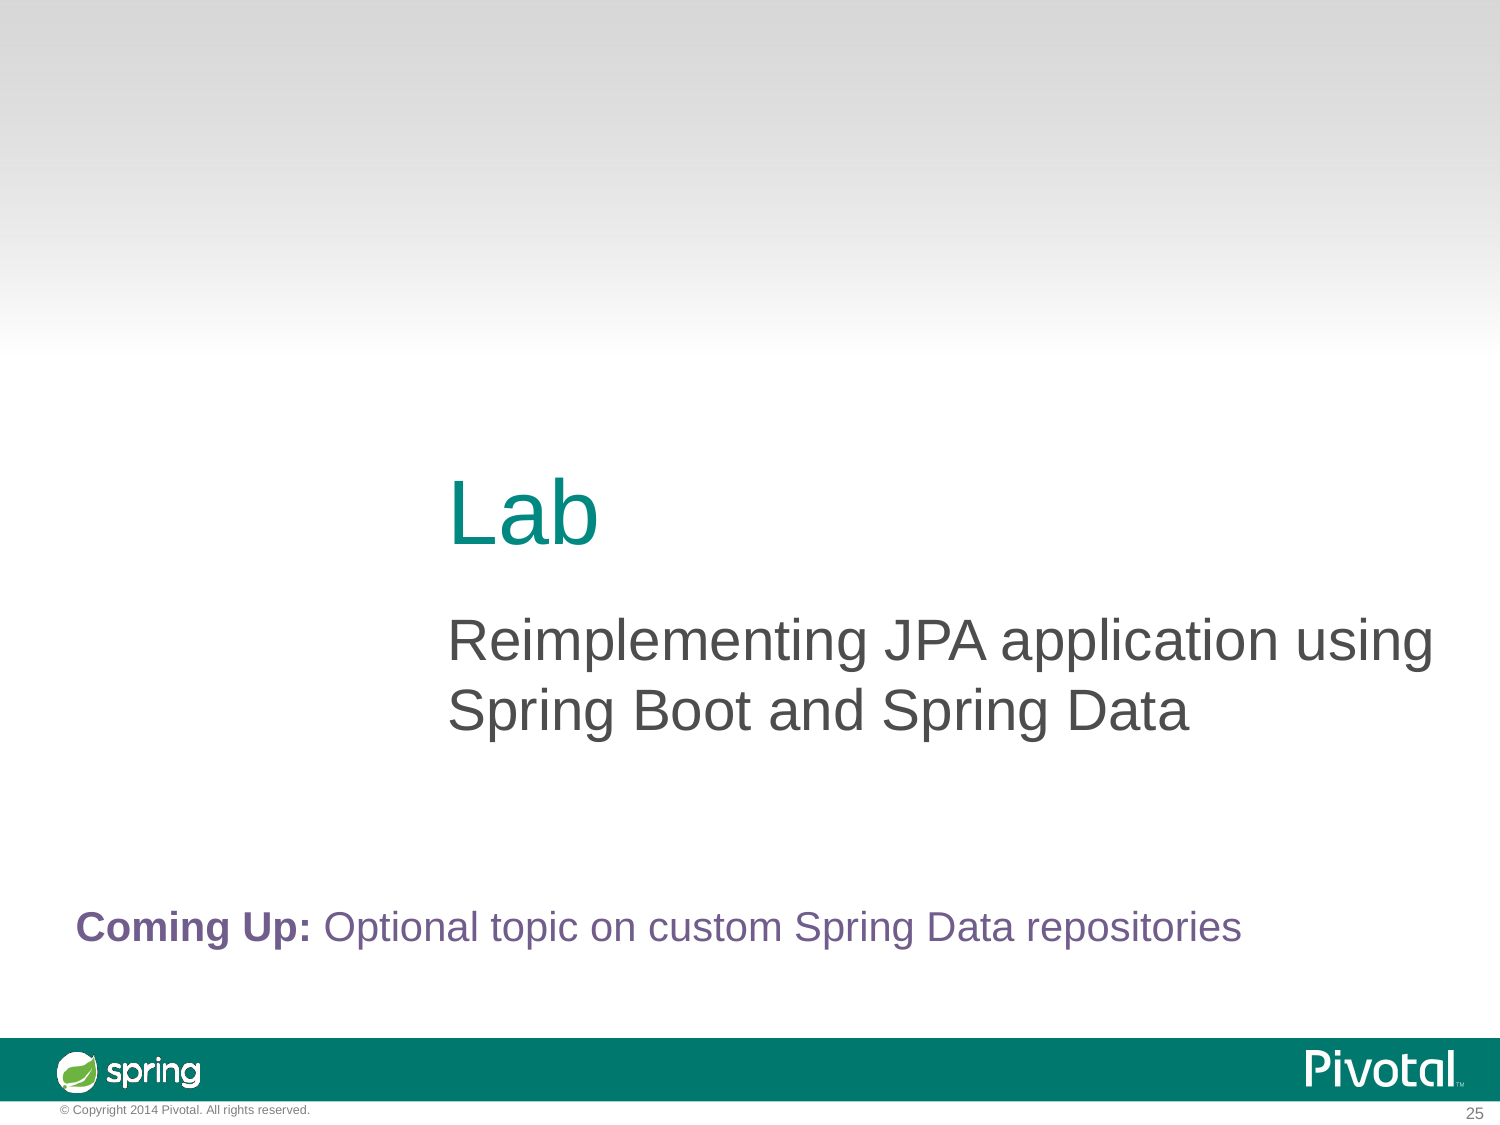

# Lab
Reimplementing JPA application using Spring Boot and Spring Data
Coming Up: Optional topic on custom Spring Data repositories